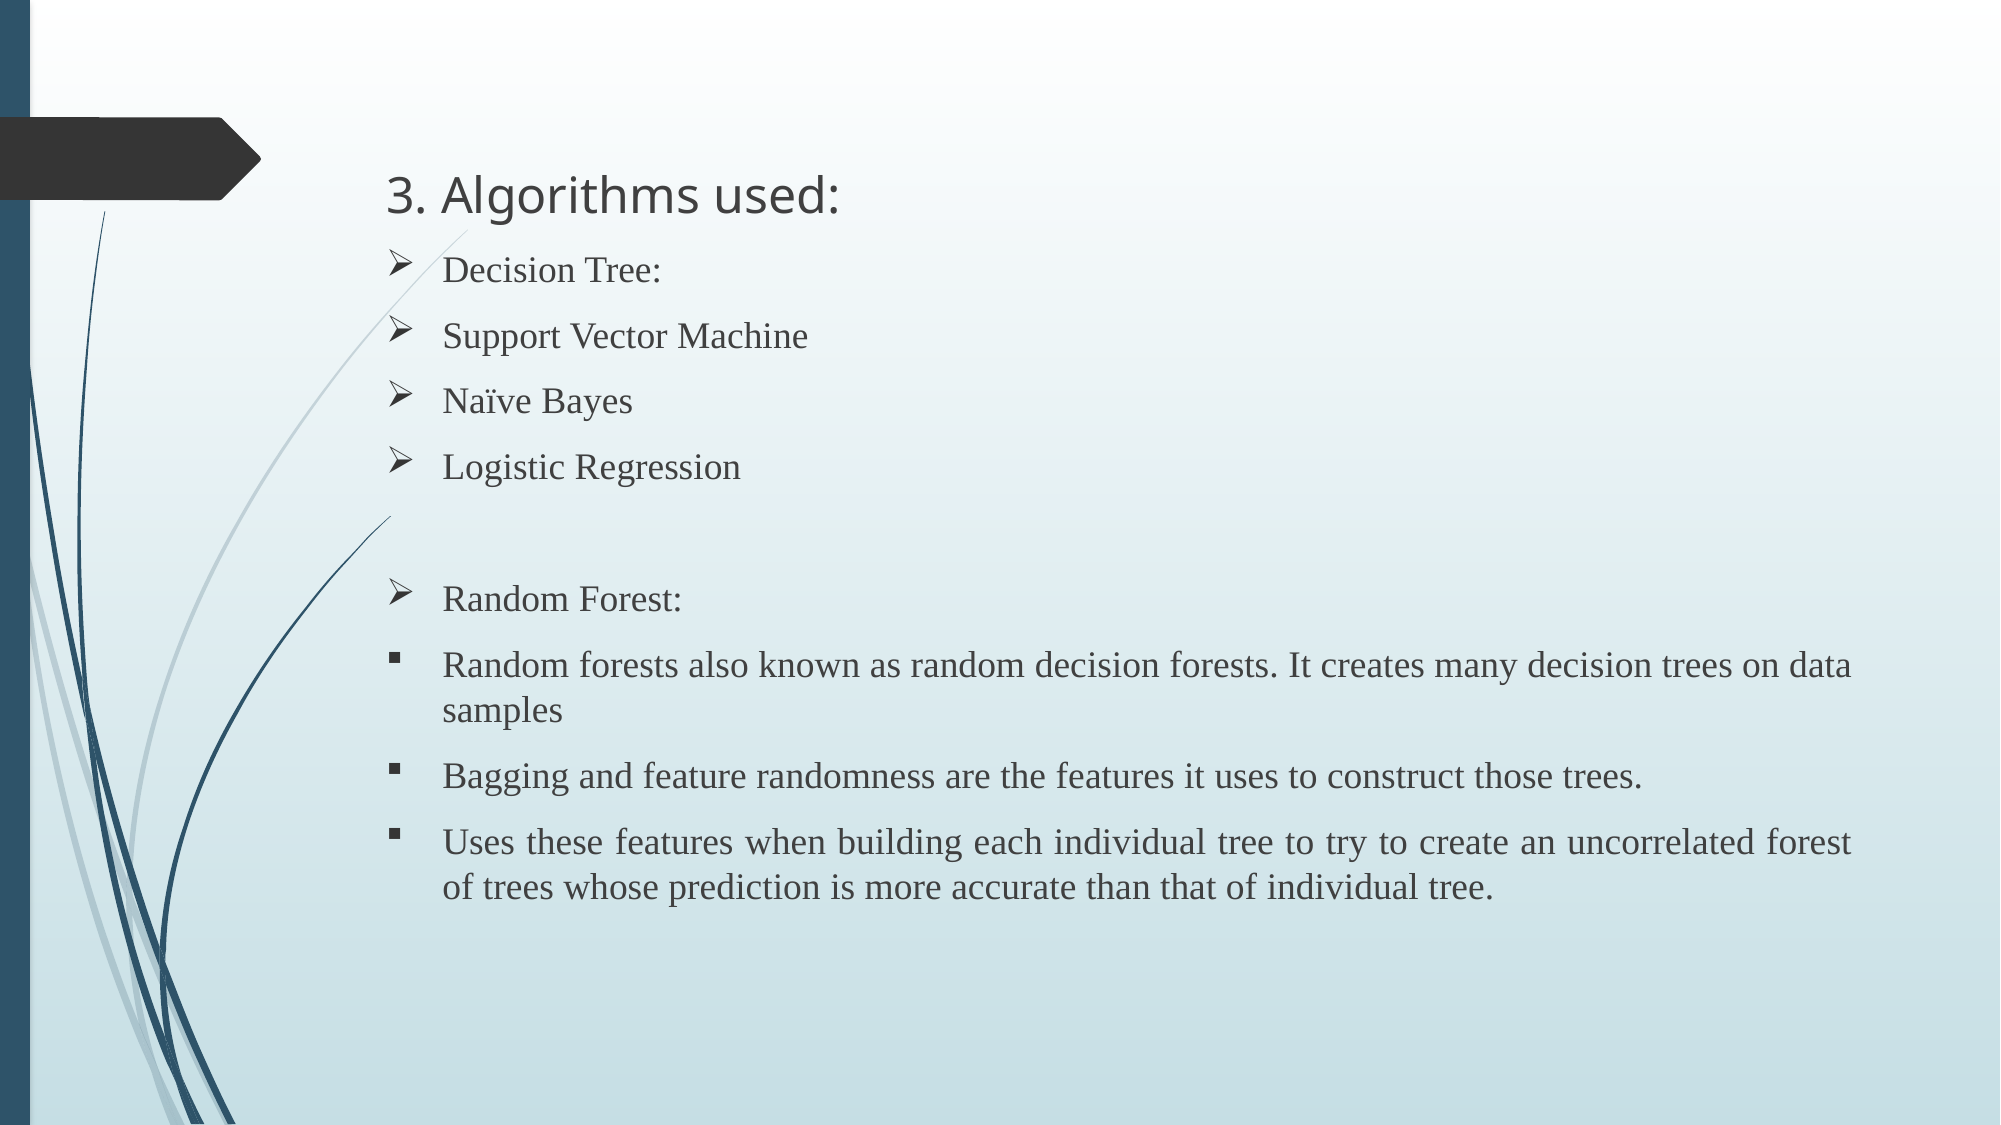

# 3. Algorithms used:
Decision Tree:
Support Vector Machine
Naïve Bayes
Logistic Regression
Random Forest:
Random forests also known as random decision forests. It creates many decision trees on data samples
Bagging and feature randomness are the features it uses to construct those trees.
Uses these features when building each individual tree to try to create an uncorrelated forest of trees whose prediction is more accurate than that of individual tree.